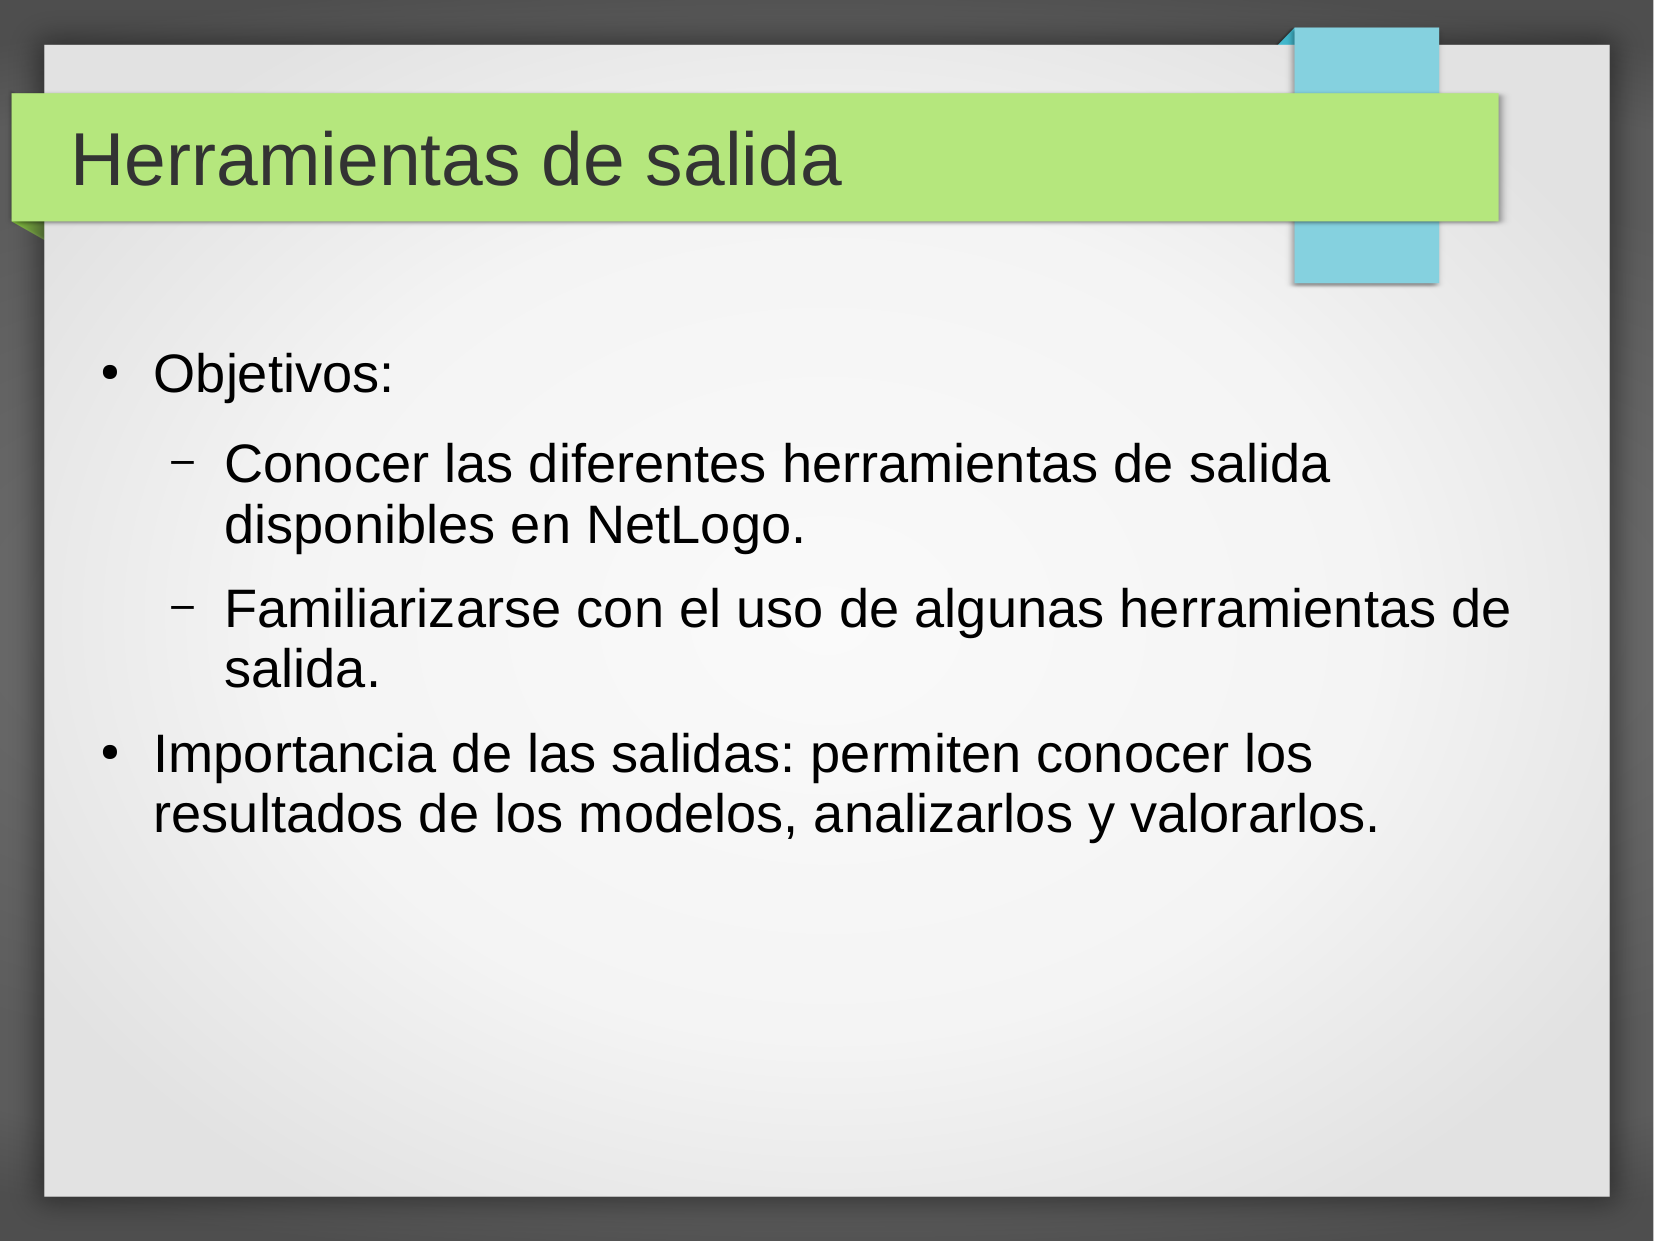

# Herramientas de salida
Objetivos:
Conocer las diferentes herramientas de salida disponibles en NetLogo.
Familiarizarse con el uso de algunas herramientas de salida.
Importancia de las salidas: permiten conocer los resultados de los modelos, analizarlos y valorarlos.